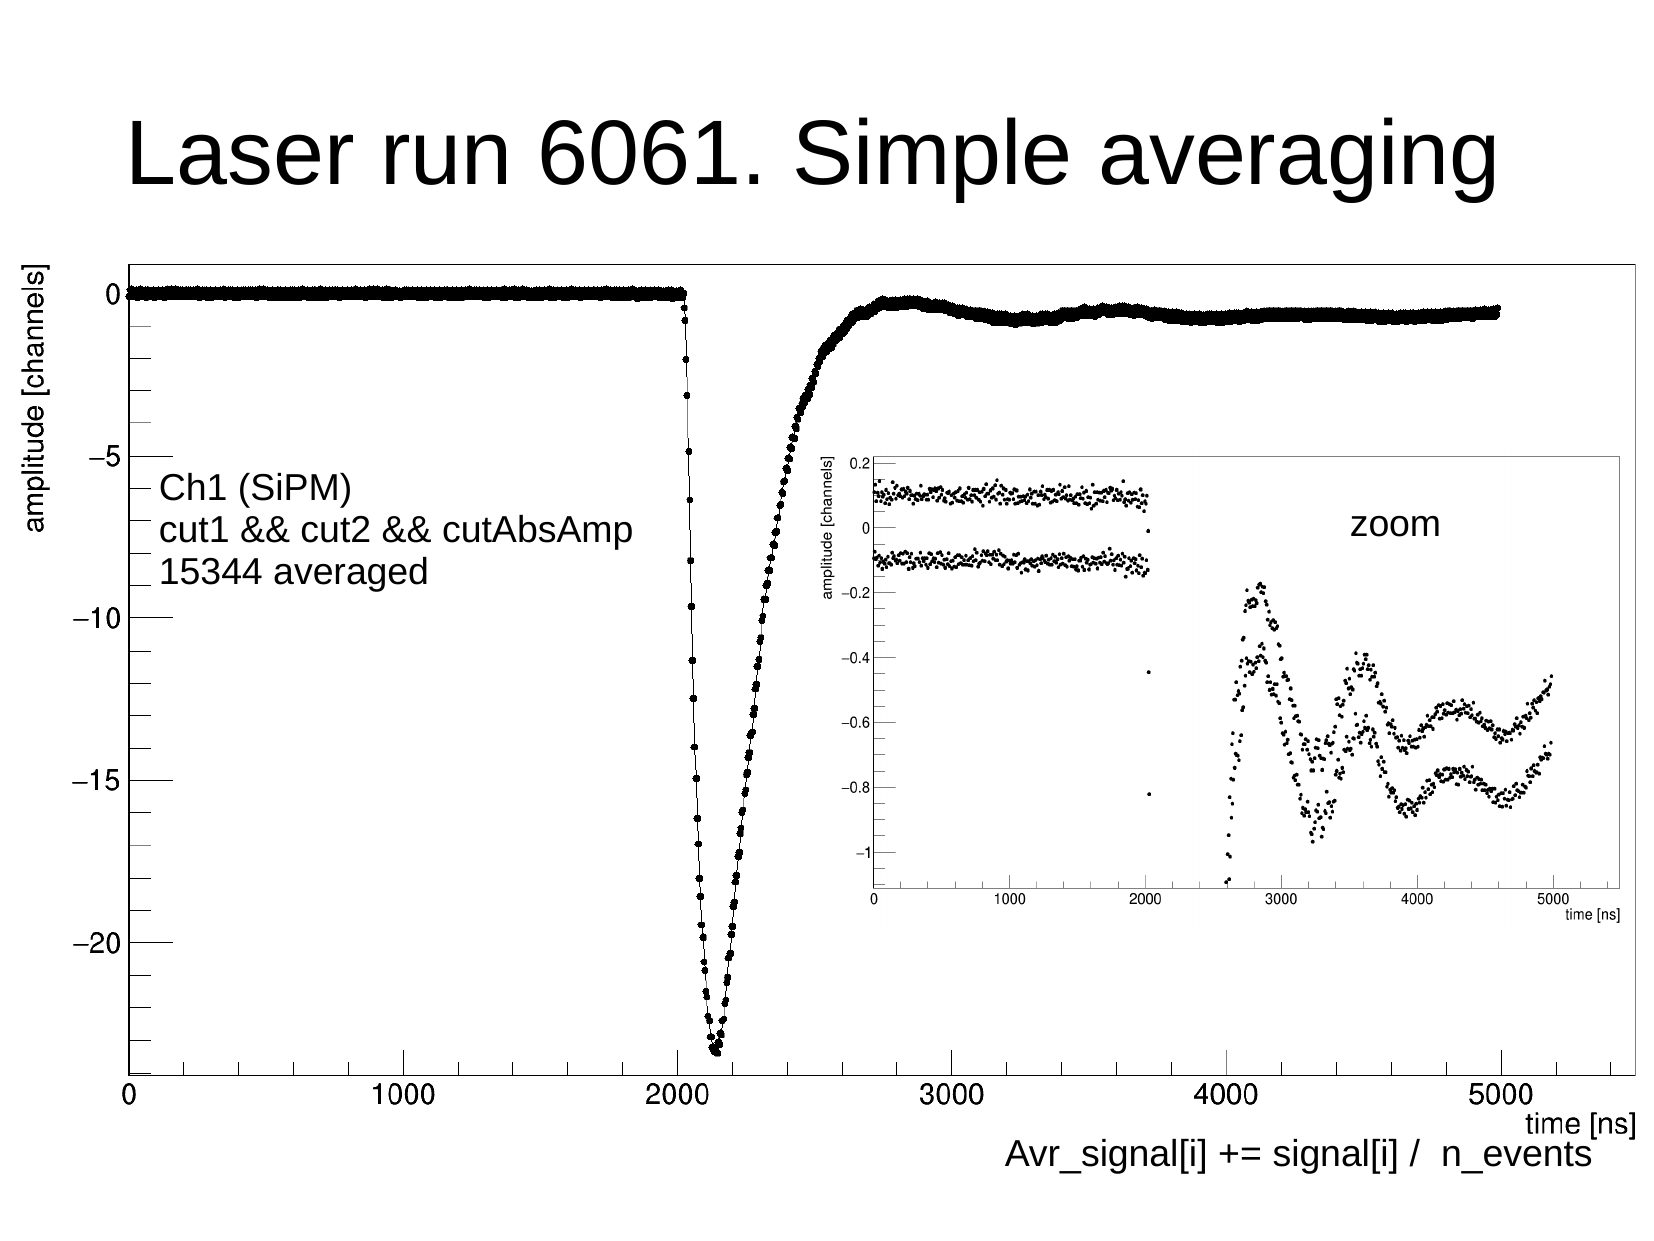

# Laser run 6061. Simple averaging
Ch1 (SiPM)
cut1 && cut2 && cutAbsAmp
15344 averaged
zoom
Avr_signal[i] += signal[i] / n_events